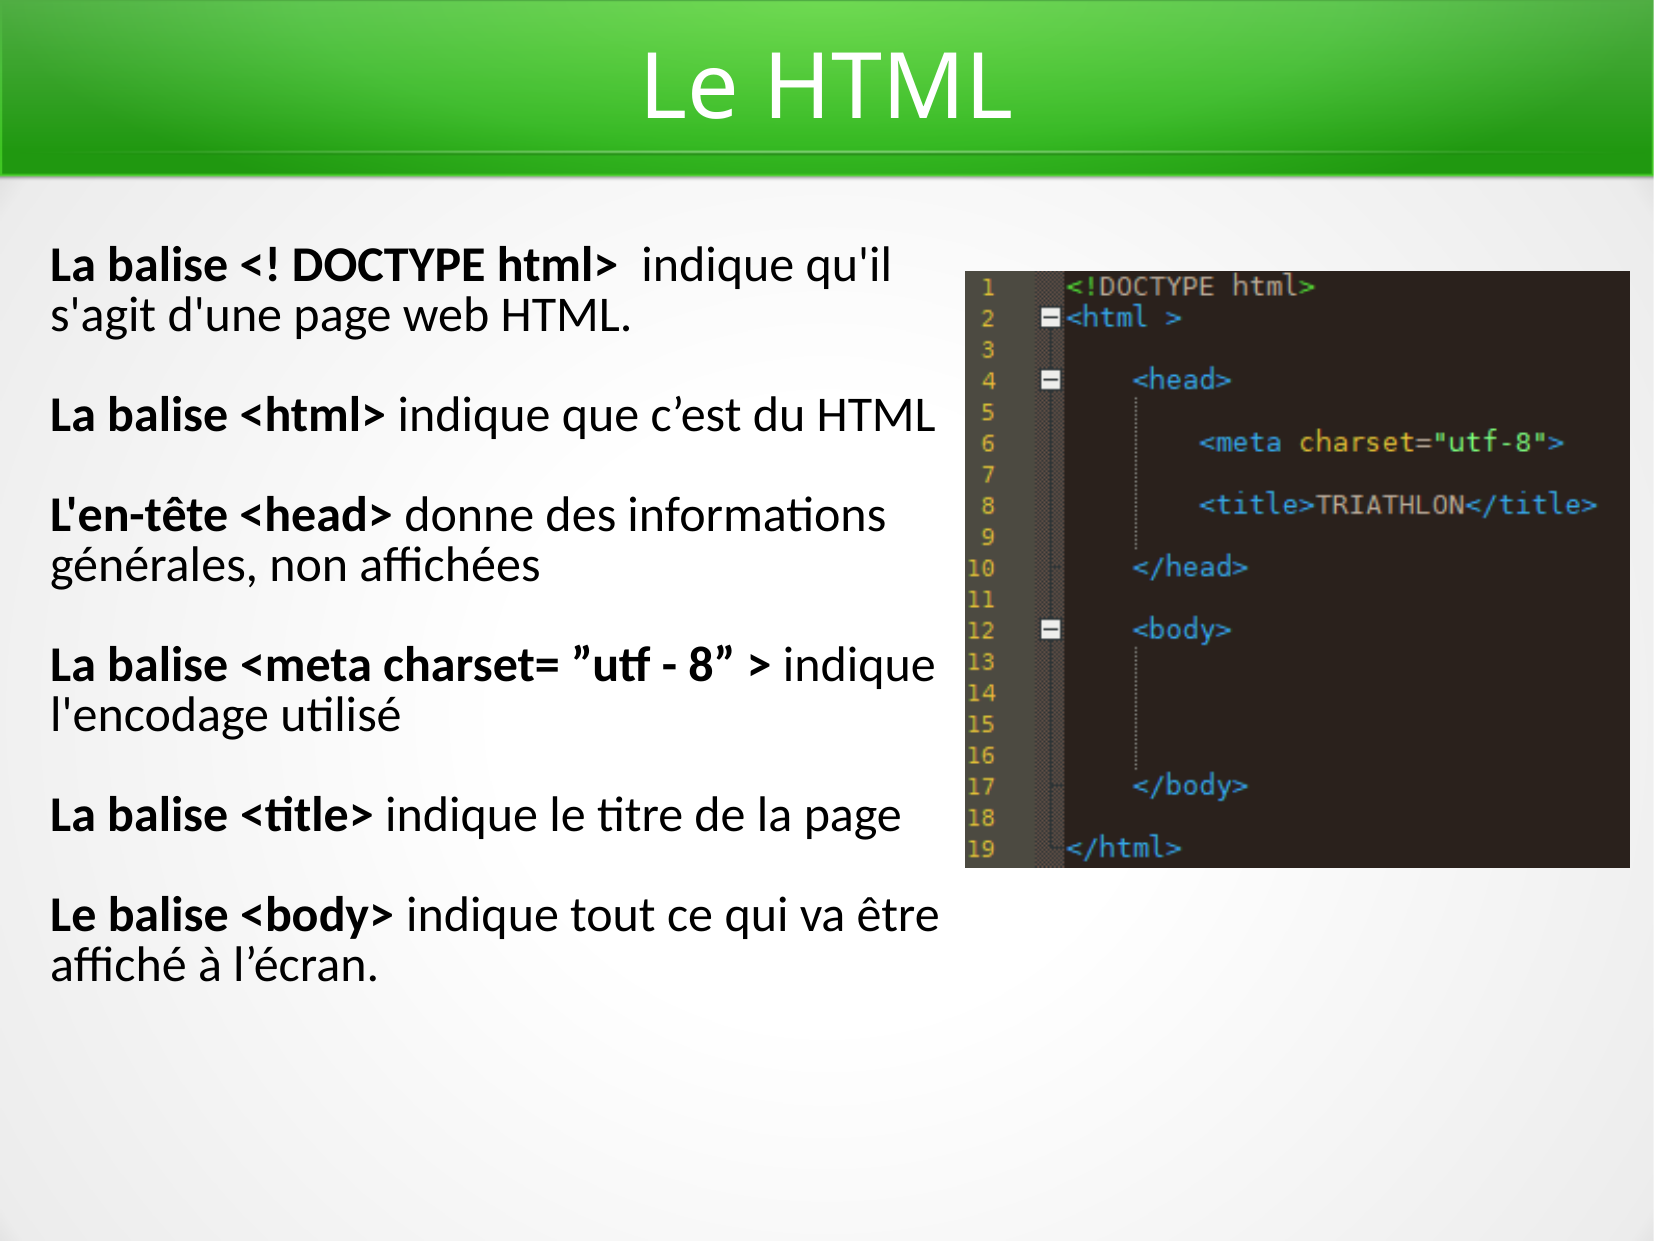

# Le HTML
La balise <! DOCTYPE html> indique qu'il s'agit d'une page web HTML.
La balise <html> indique que c’est du HTML
L'en-tête <head> donne des informations générales, non affichées
La balise <meta charset= ”utf - 8” > indique l'encodage utilisé
La balise <title> indique le titre de la page
Le balise <body> indique tout ce qui va être affiché à l’écran.